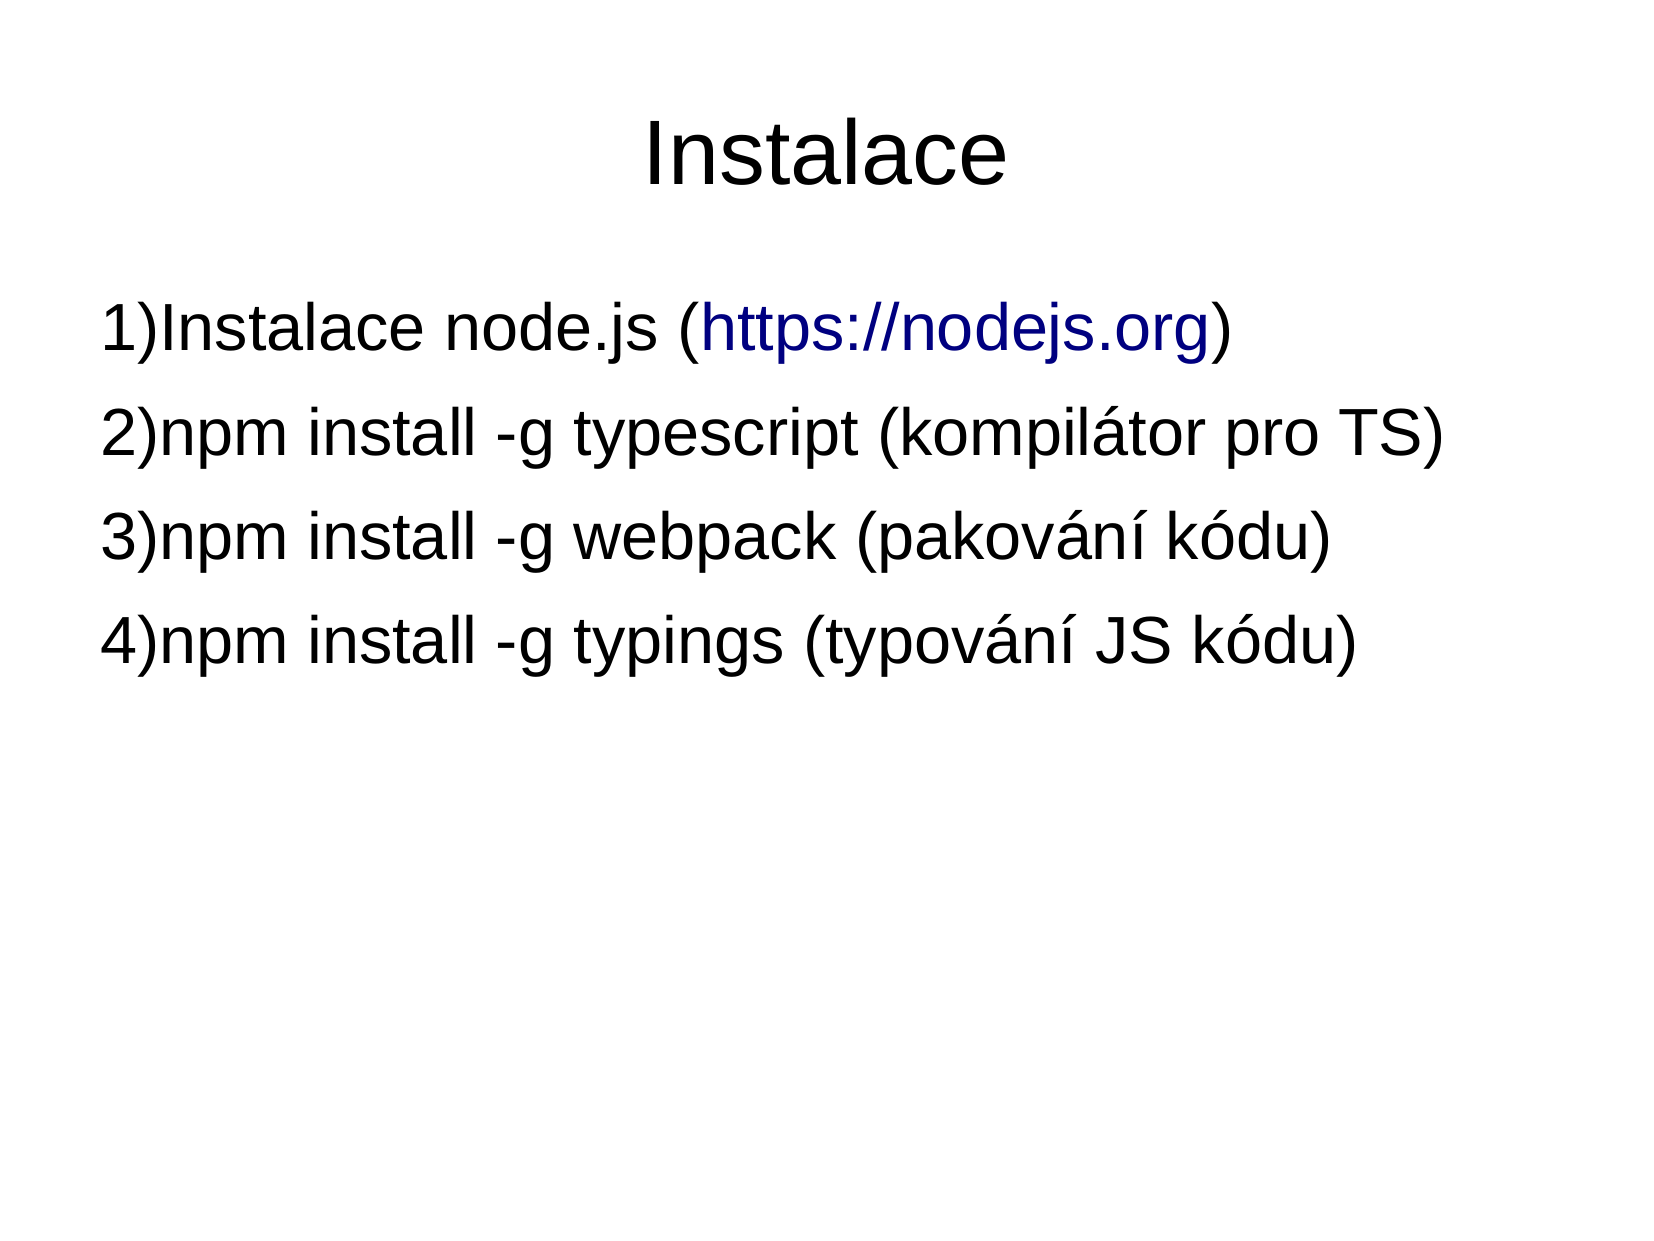

# Instalace
Instalace node.js (https://nodejs.org)
npm install -g typescript (kompilátor pro TS)
npm install -g webpack (pakování kódu)
npm install -g typings (typování JS kódu)